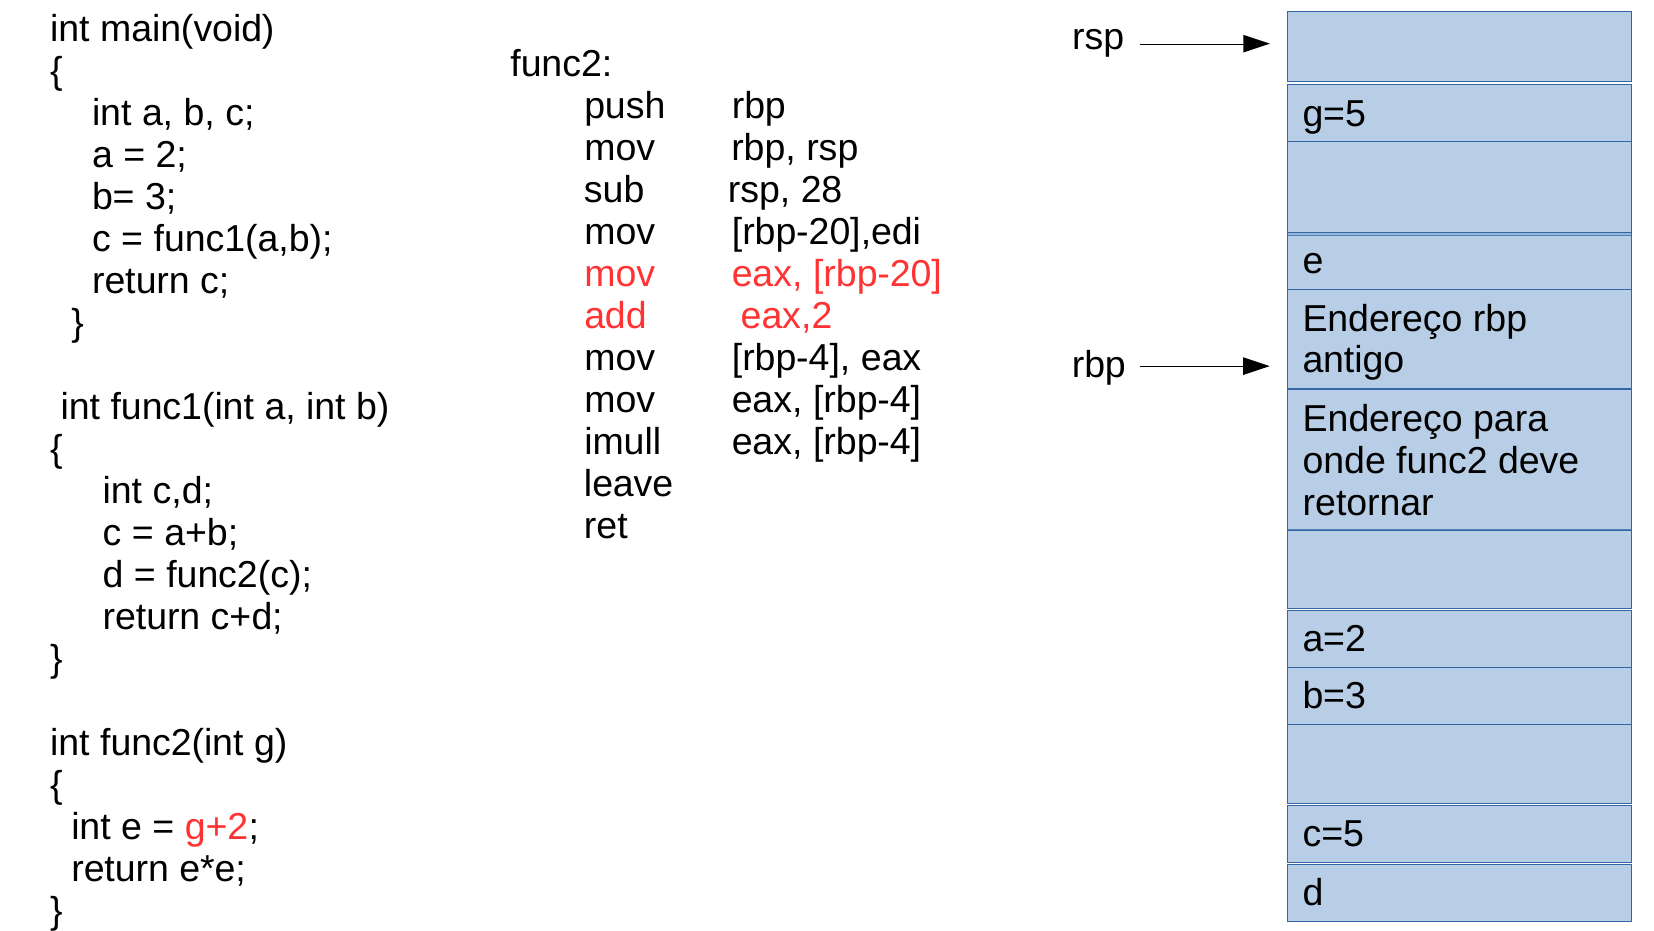

int main(void)
{
 int a, b, c;
 a = 2;
 b= 3;
 c = func1(a,b);
 return c;
 }
 int func1(int a, int b)
{
 int c,d;
 c = a+b;
 d = func2(c);
 return c+d;
}
int func2(int g)
{
 int e = g+2;
 return e*e;
}
rsp
func2:
	push	rbp
	mov	 rbp, rsp
 sub rsp, 28
	mov 	[rbp-20],edi
	mov 	eax, [rbp-20]
	add eax,2
	mov 	[rbp-4], eax
	mov 	eax, [rbp-4]
	imull	eax, [rbp-4]
 leave
 ret
g=5
e
Endereço rbp antigo
rbp
Endereço para onde func2 deve retornar
a=2
b=3
c=5
d